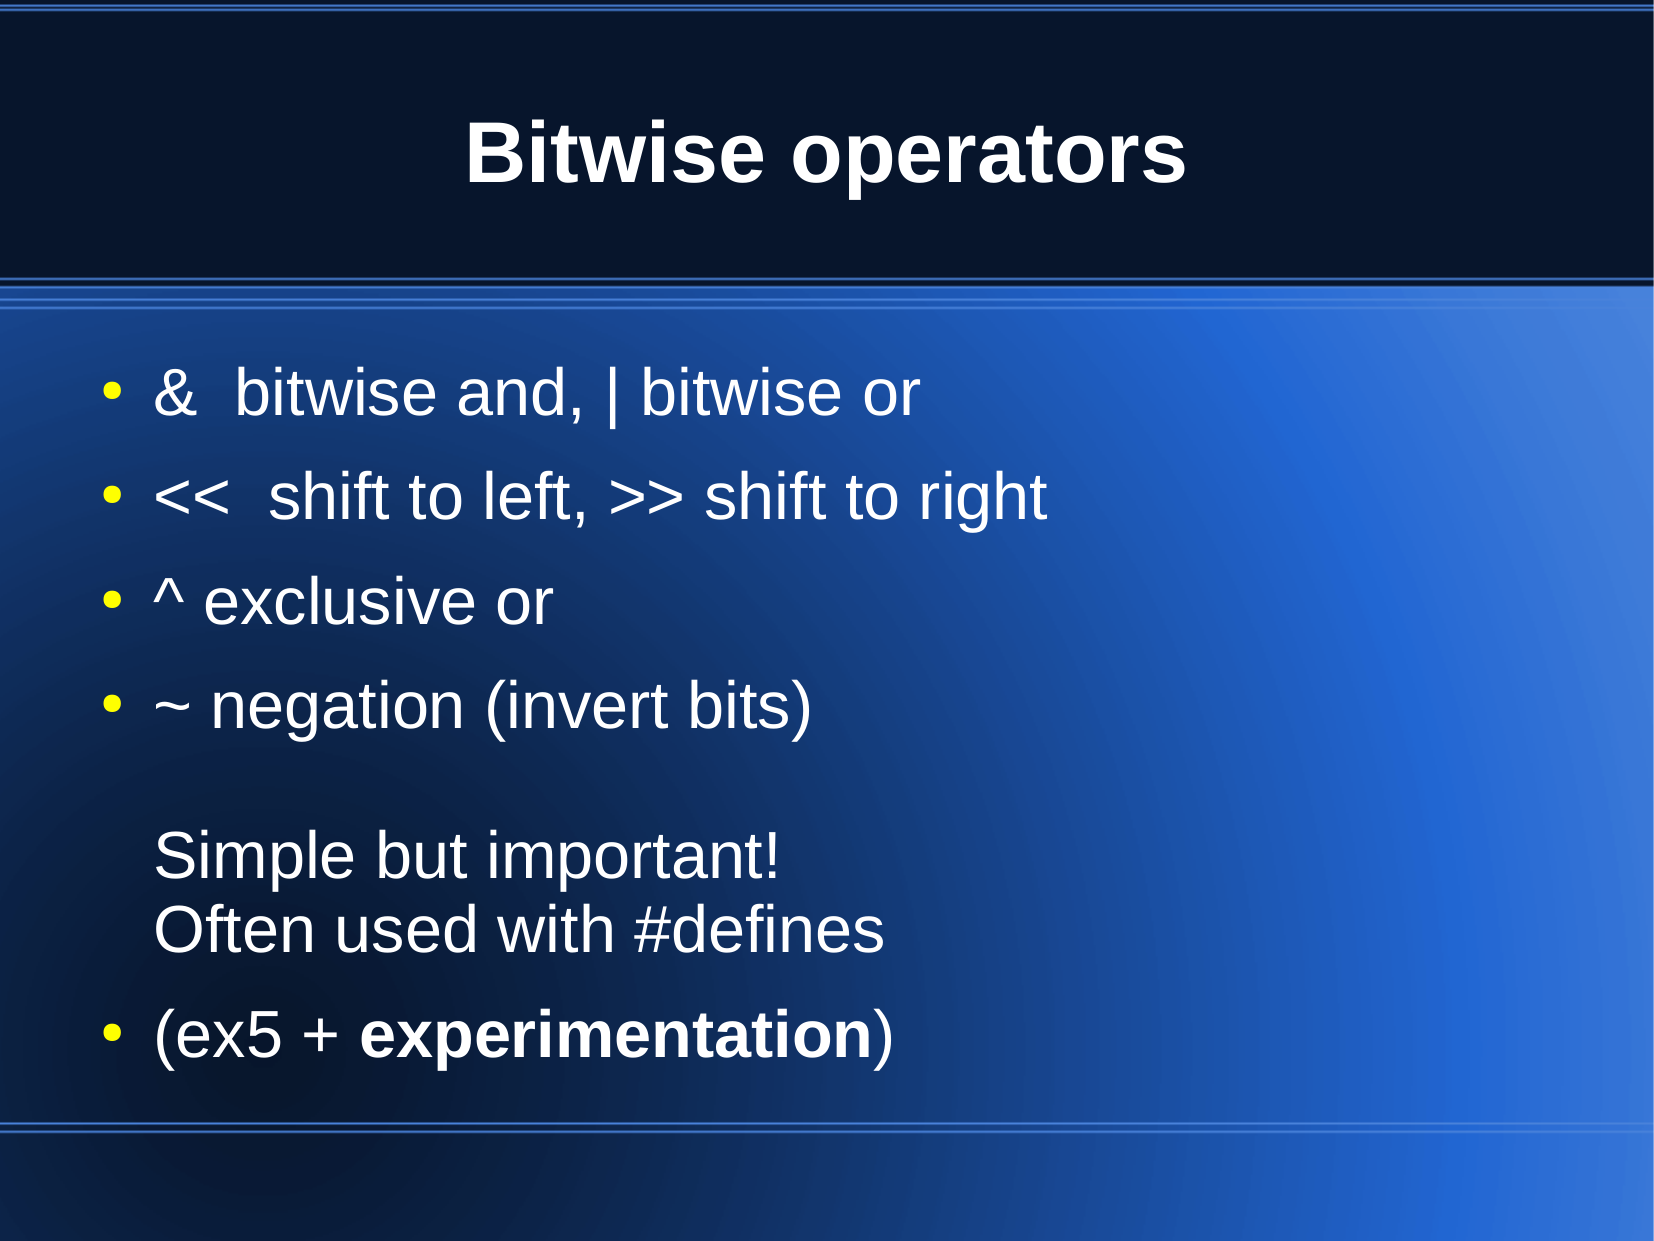

# Bitwise operators
& bitwise and, | bitwise or
<< shift to left, >> shift to right
^ exclusive or
~ negation (invert bits)
Simple but important!
Often used with #defines
(ex5 + experimentation)